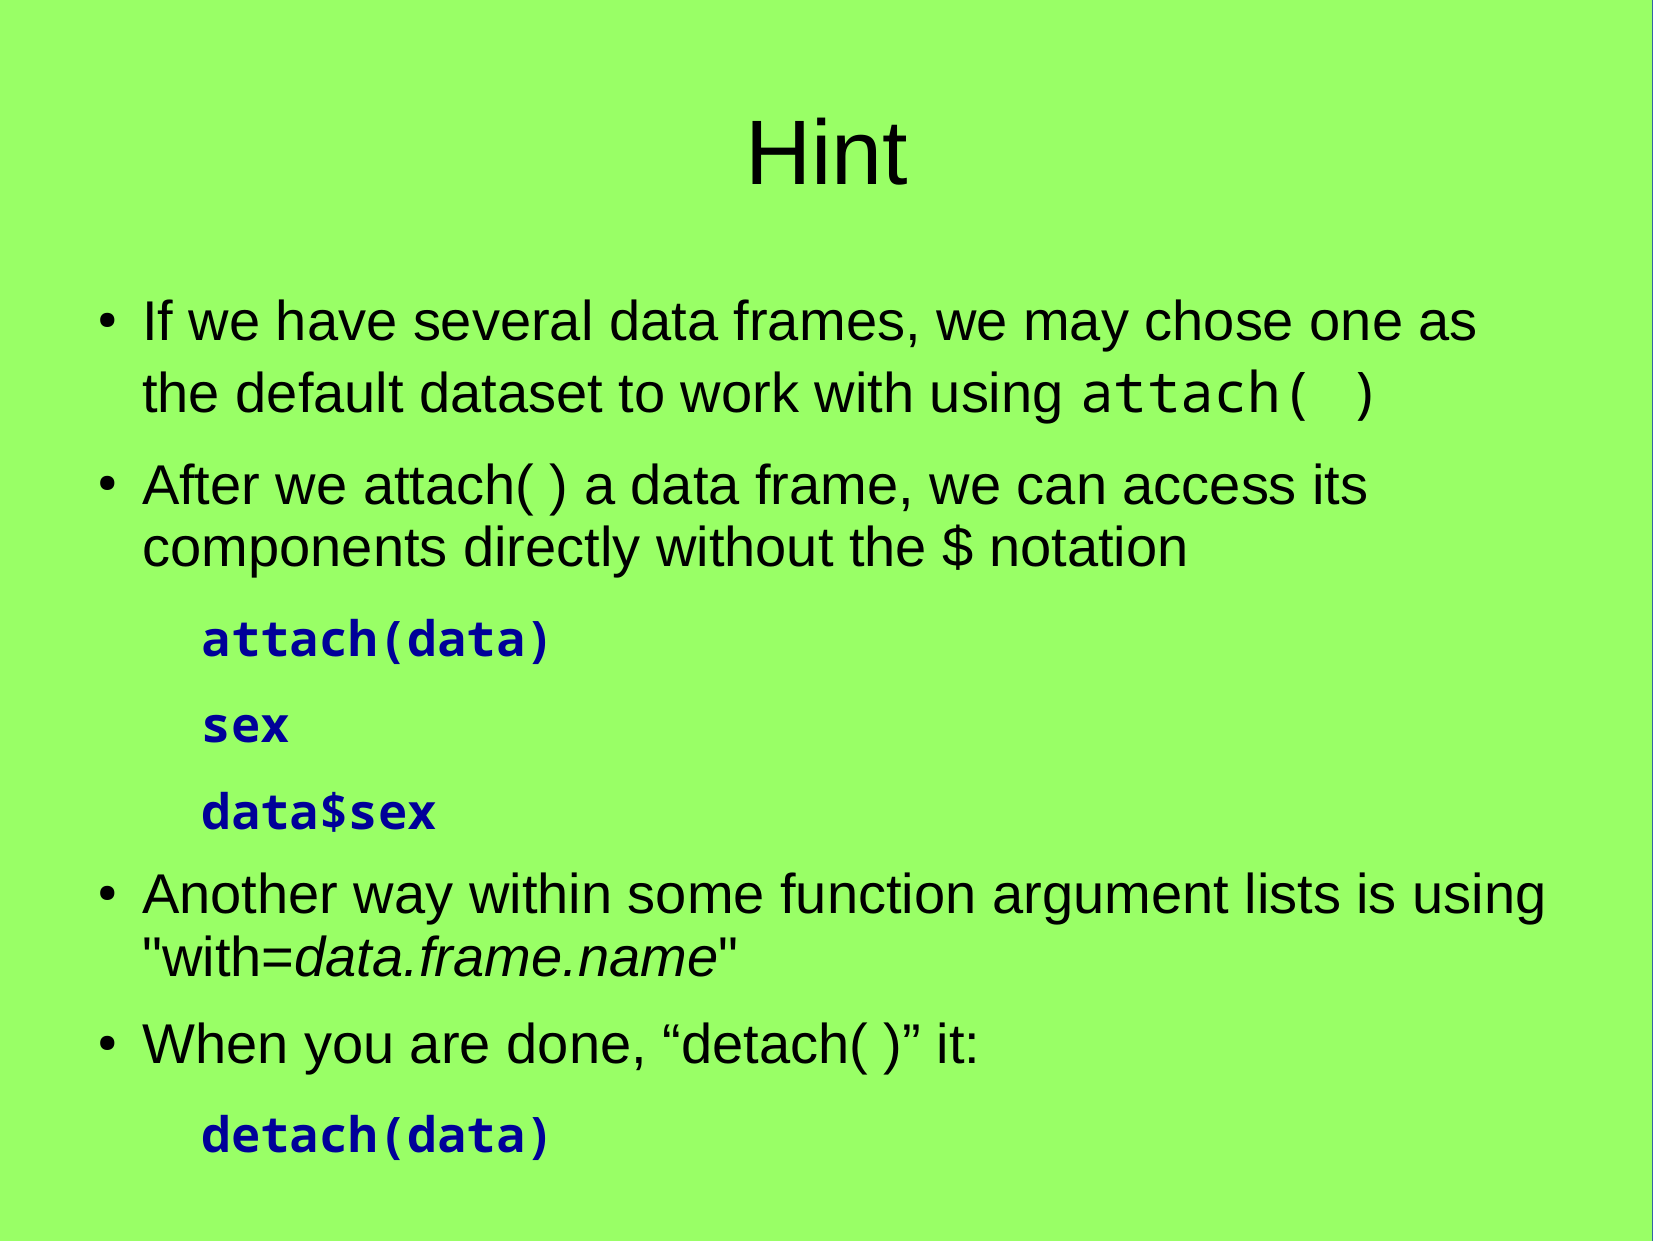

# Hint
If we have several data frames, we may chose one as the default dataset to work with using attach( )
After we attach( ) a data frame, we can access its components directly without the $ notation
attach(data)
sex
data$sex
Another way within some function argument lists is using "with=data.frame.name"
When you are done, “detach( )” it:
detach(data)